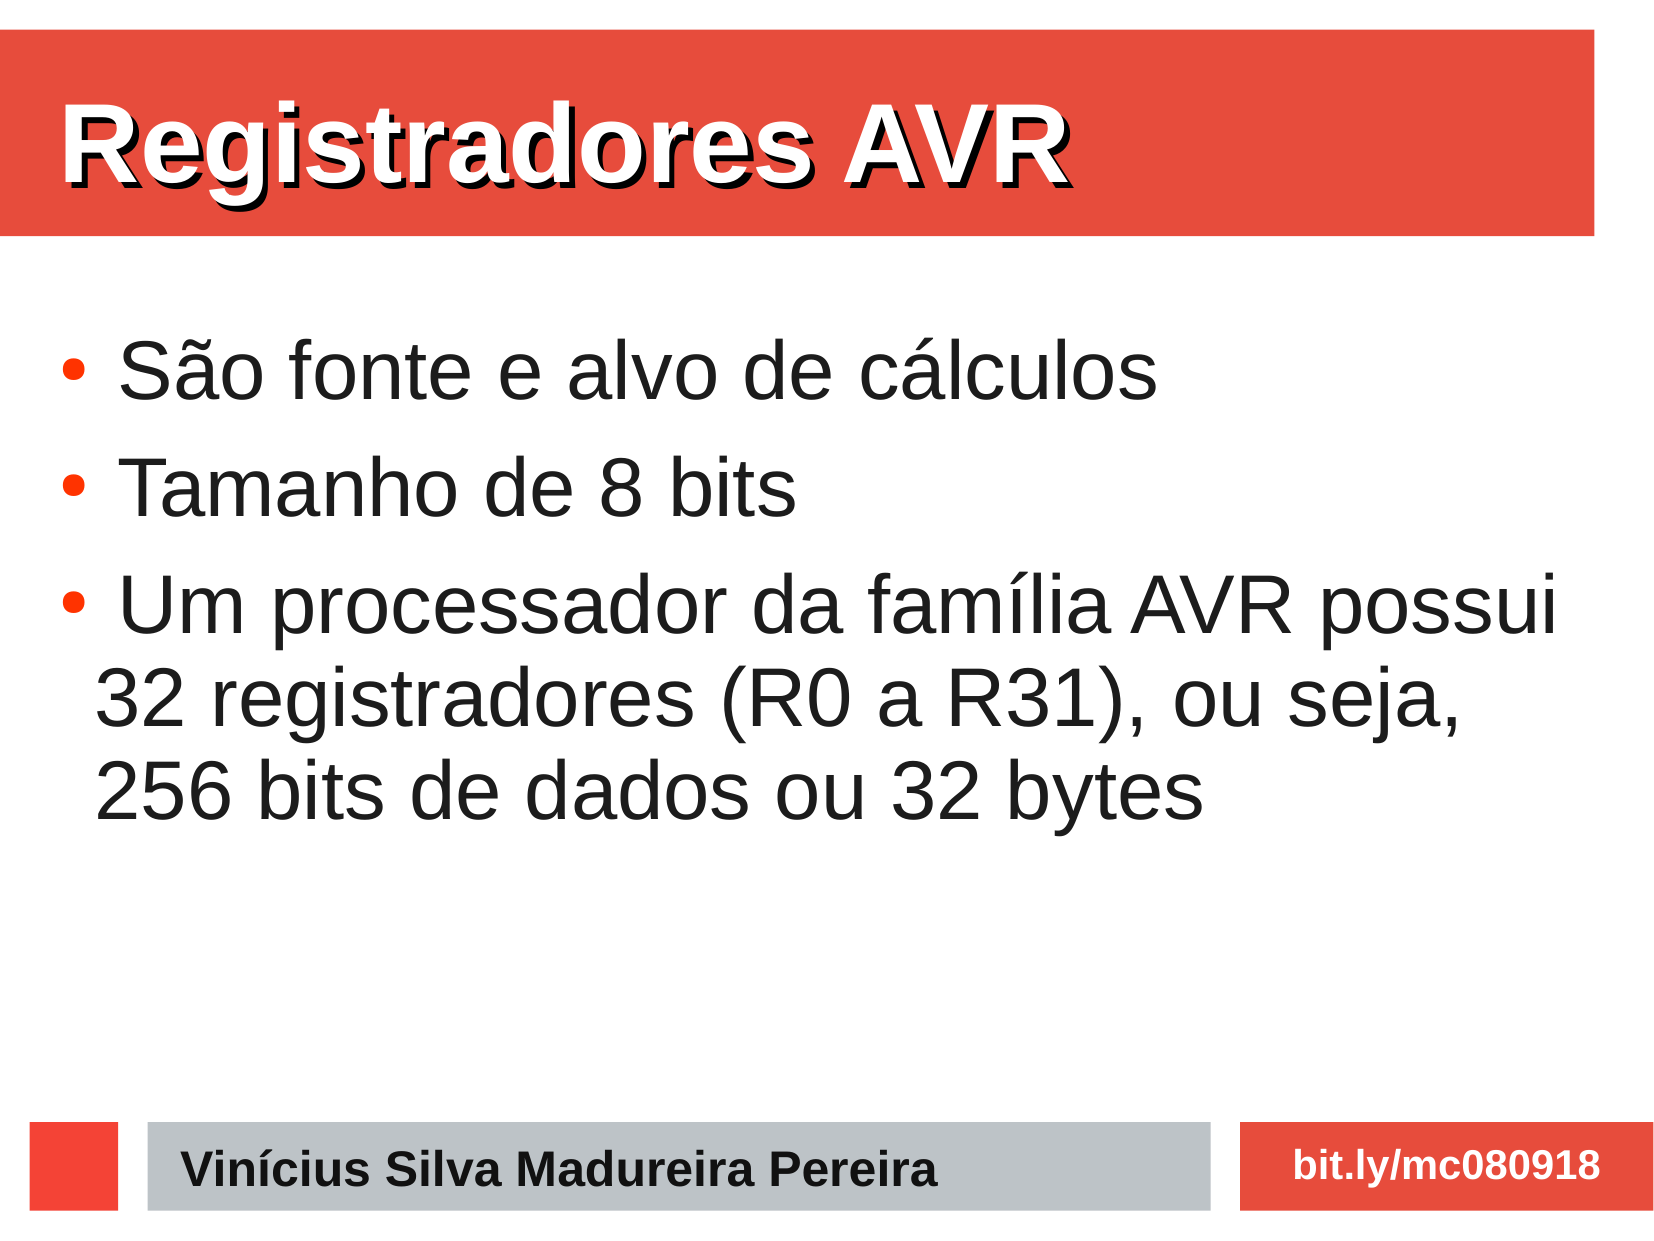

# Registradores AVR
 São fonte e alvo de cálculos
 Tamanho de 8 bits
 Um processador da família AVR possui 32 registradores (R0 a R31), ou seja, 256 bits de dados ou 32 bytes
Vinícius Silva Madureira Pereira
bit.ly/mc080918